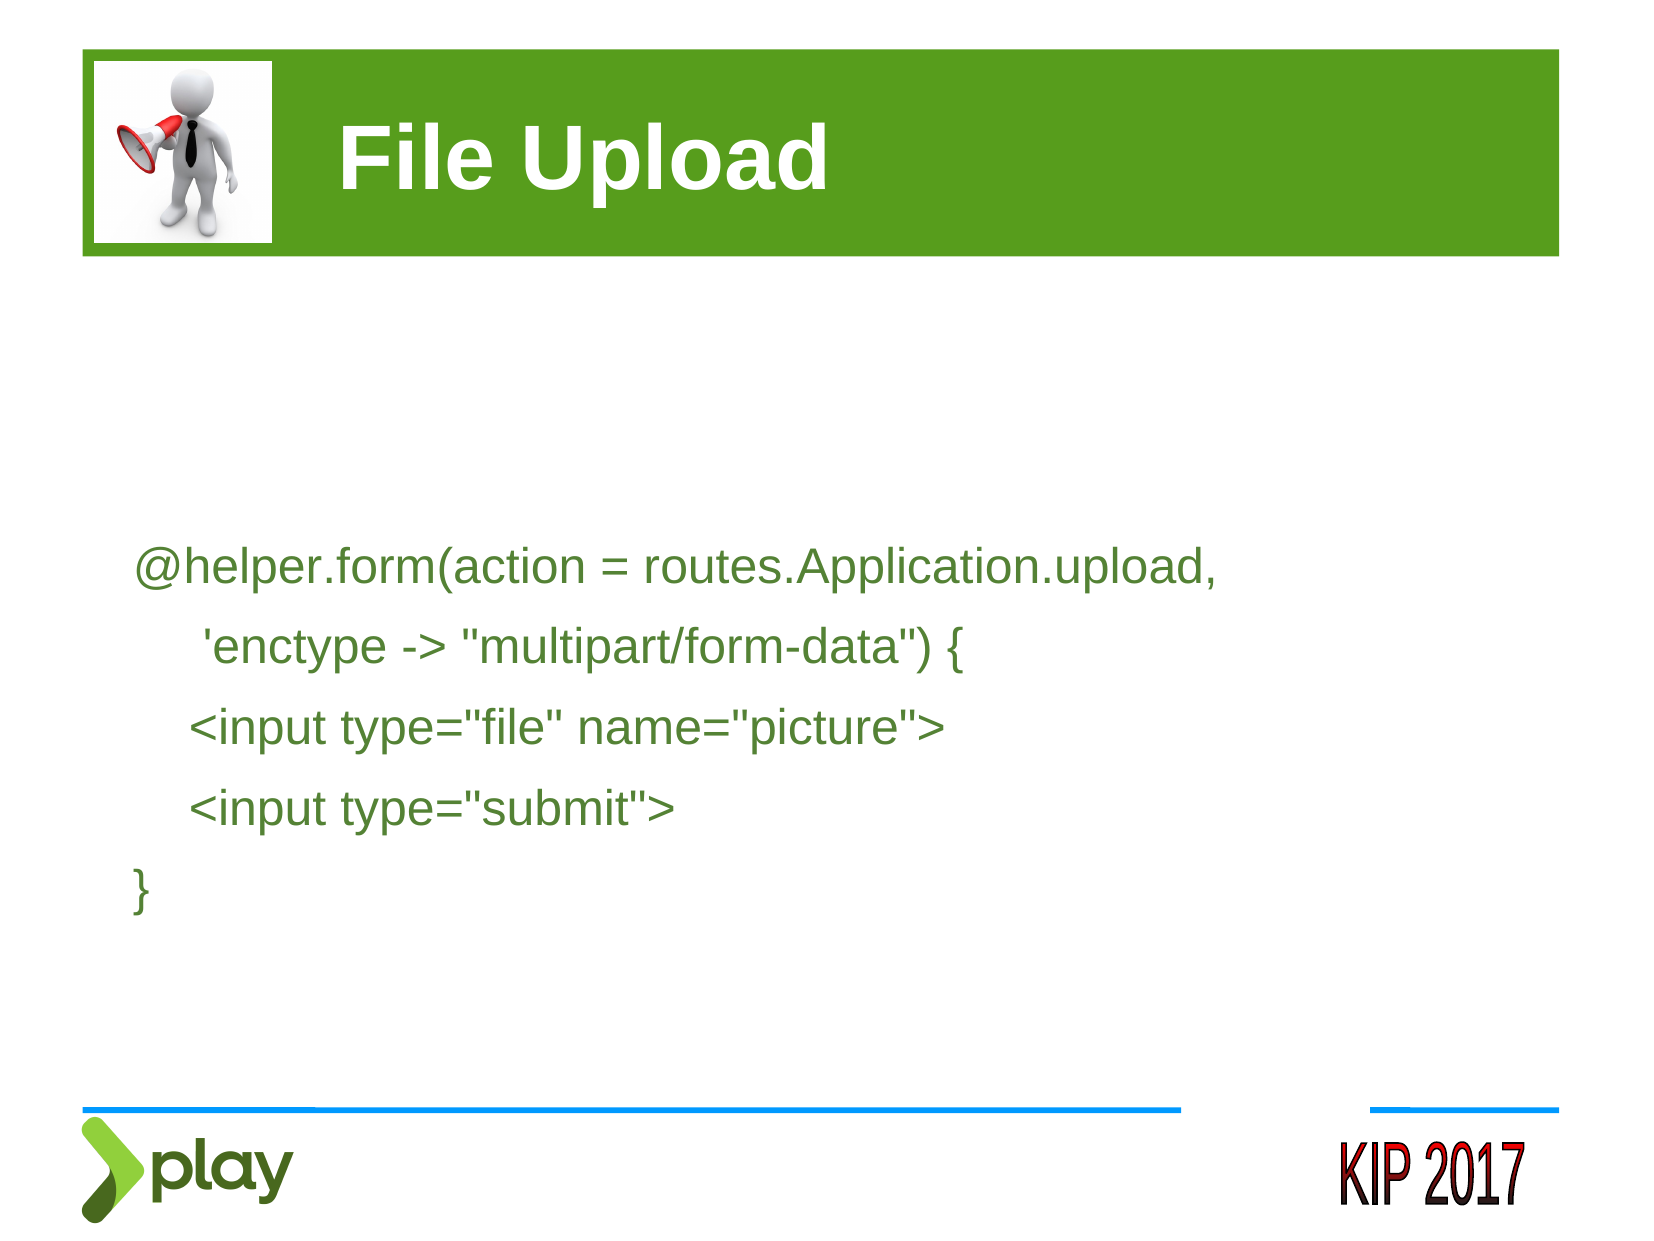

# File Upload
@helper.form(action = routes.Application.upload,
 'enctype -> "multipart/form-data") {
 <input type="file" name="picture">
 <input type="submit">
}